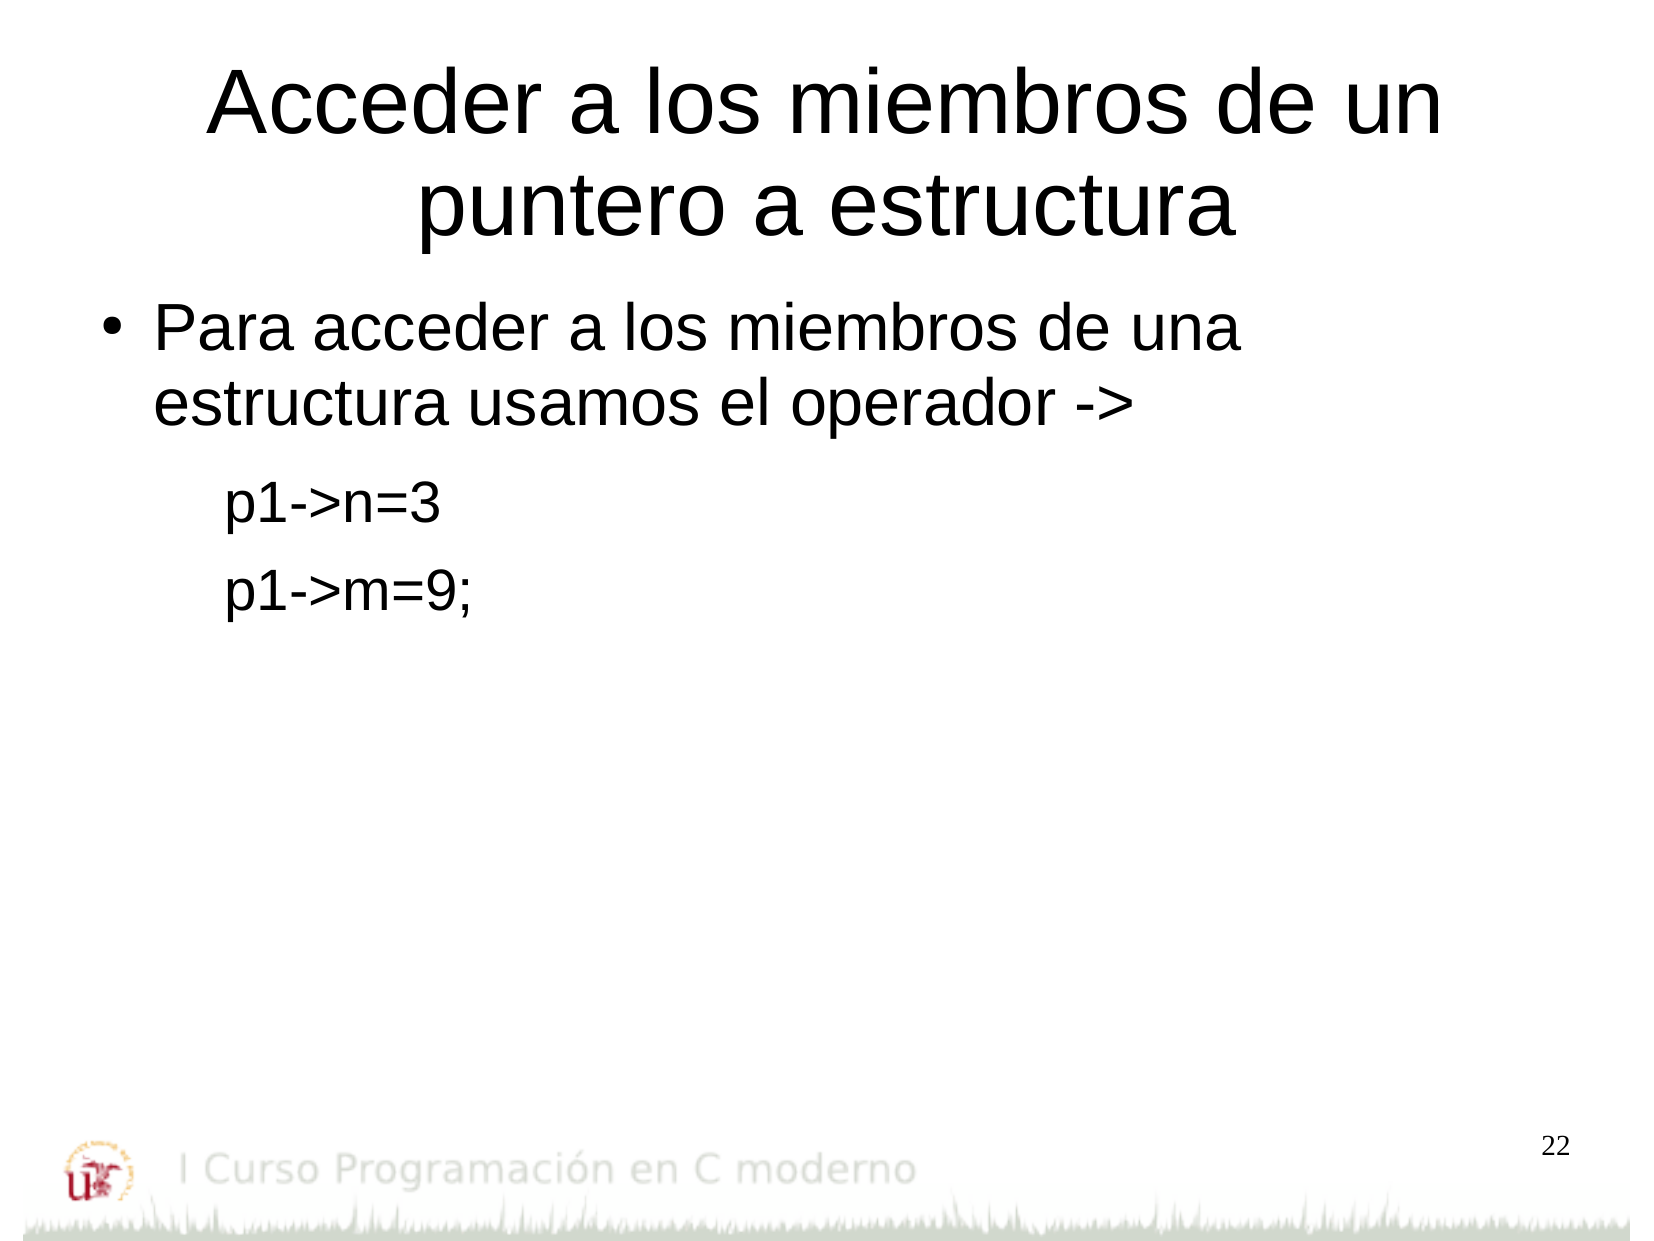

# Acceder a los miembros de un puntero a estructura
Para acceder a los miembros de una estructura usamos el operador ->
p1->n=3
p1->m=9;
22